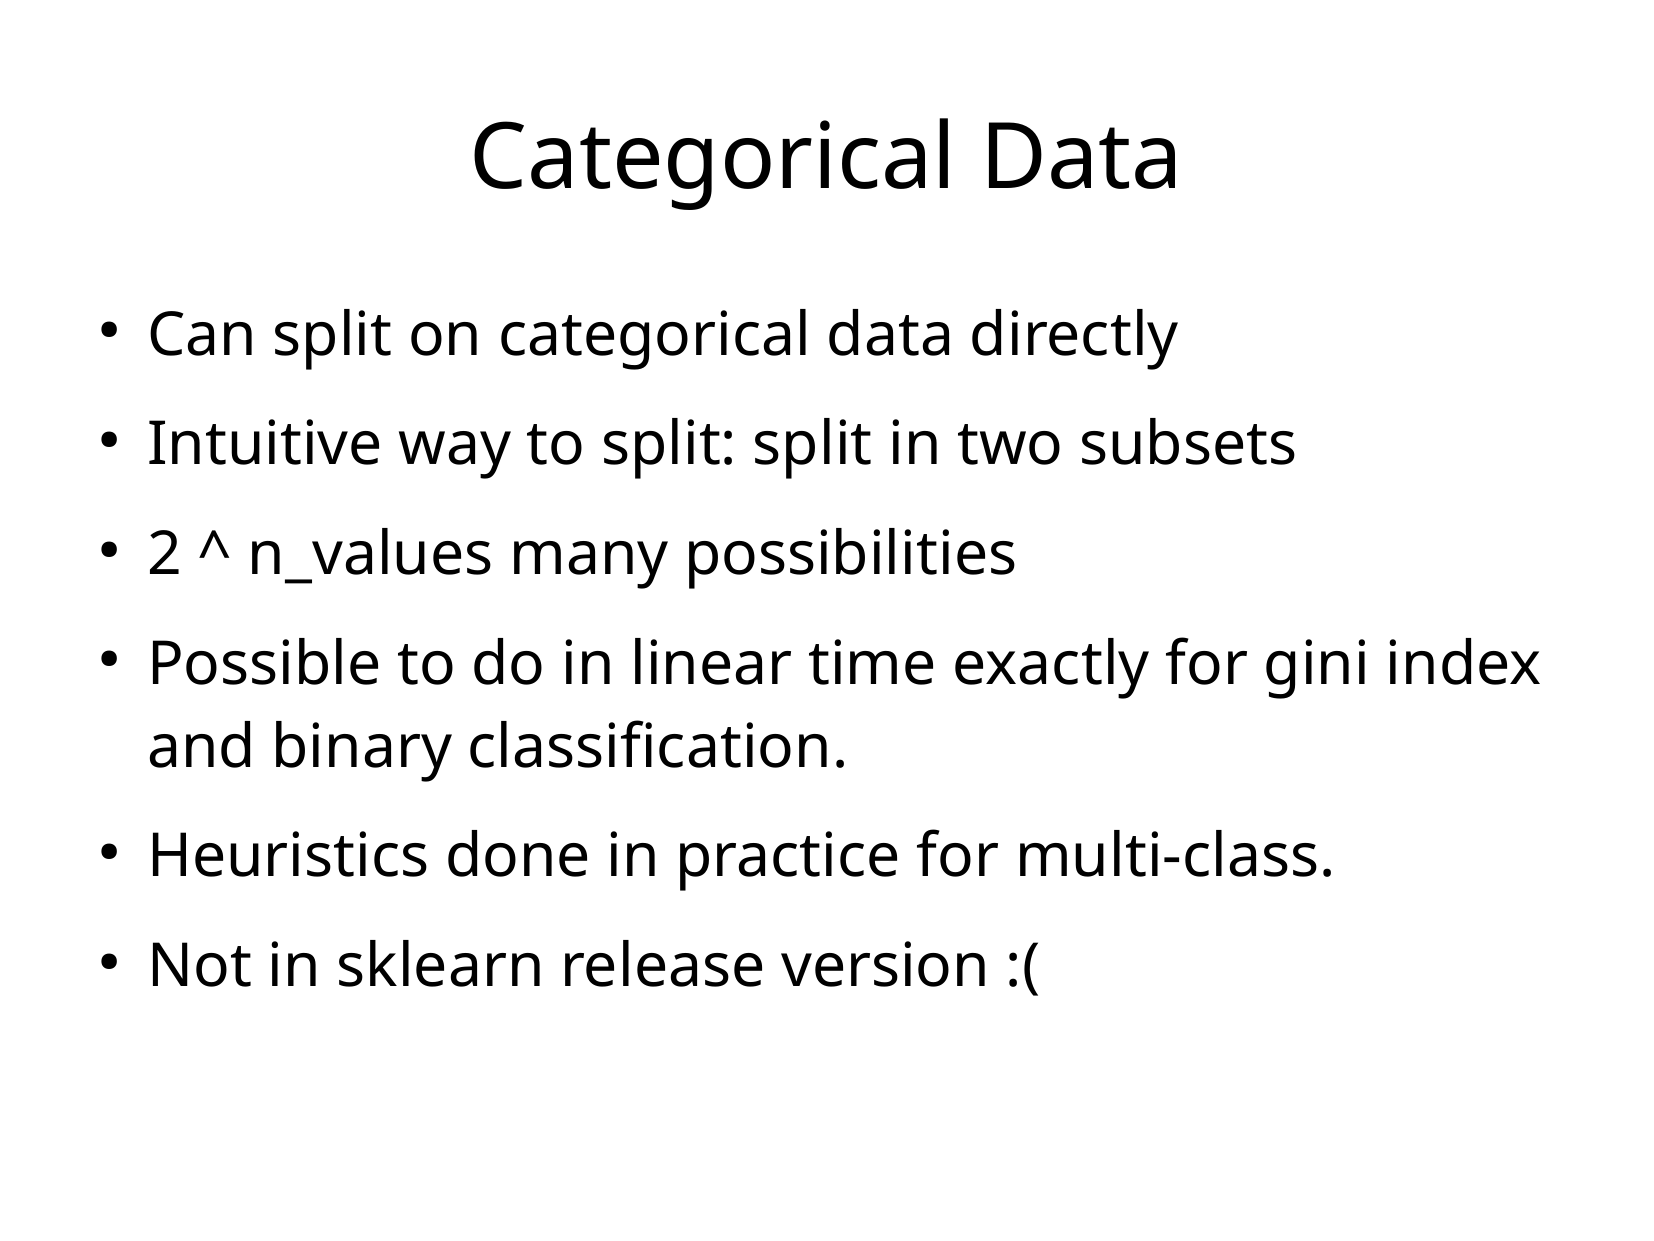

# Categorical Data
Can split on categorical data directly
Intuitive way to split: split in two subsets
2 ^ n_values many possibilities
Possible to do in linear time exactly for gini index and binary classification.
Heuristics done in practice for multi-class.
Not in sklearn release version :(